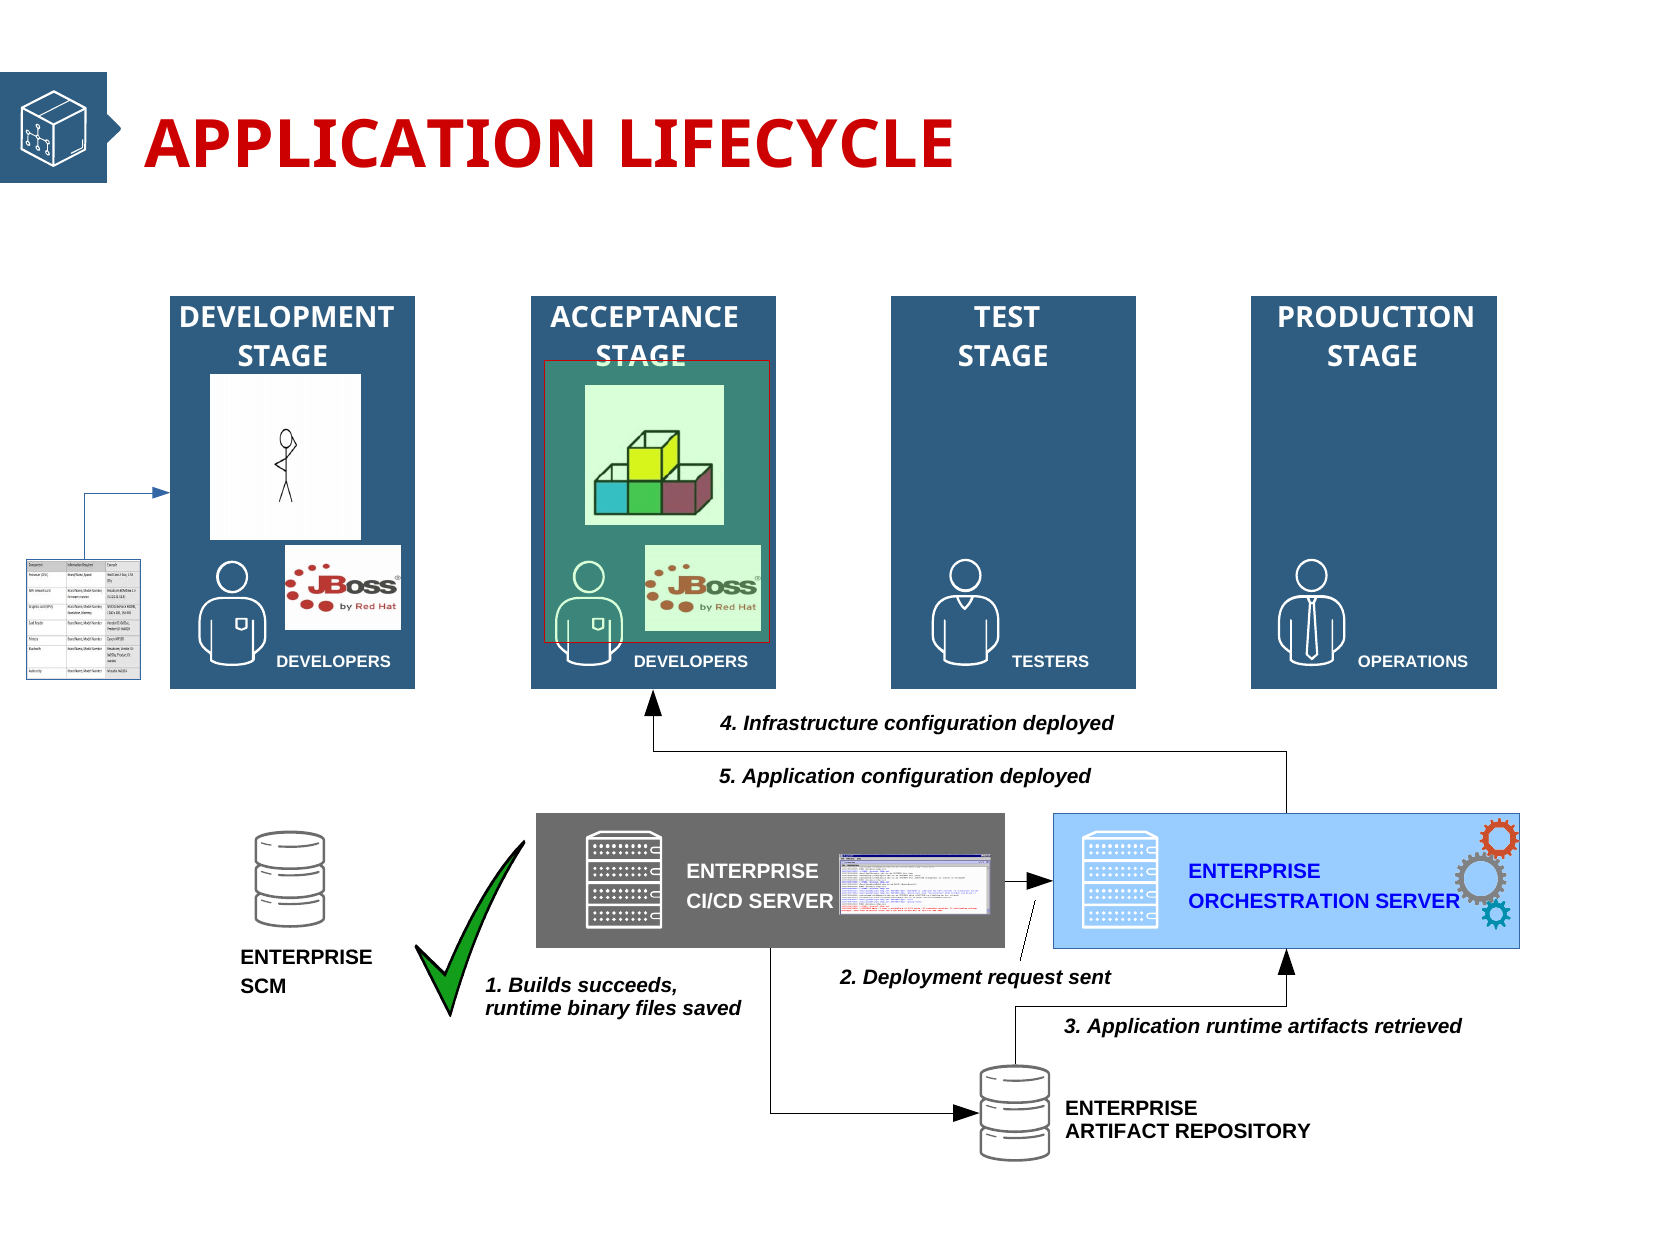

APPLICATION LIFECYCLE
DEVELOPMENT
STAGE
ACCEPTANCE
STAGE
TEST
STAGE
PRODUCTION
STAGE
DEVELOPERS
DEVELOPERS
TESTERS
OPERATIONS
4. Infrastructure configuration deployed
5. Application configuration deployed
ENTERPRISE
CI/CD SERVER
ENTERPRISE
ORCHESTRATION SERVER
ENTERPRISE
SCM
2. Deployment request sent
1. Builds succeeds,
runtime binary files saved
3. Application runtime artifacts retrieved
ENTERPRISE
ARTIFACT REPOSITORY